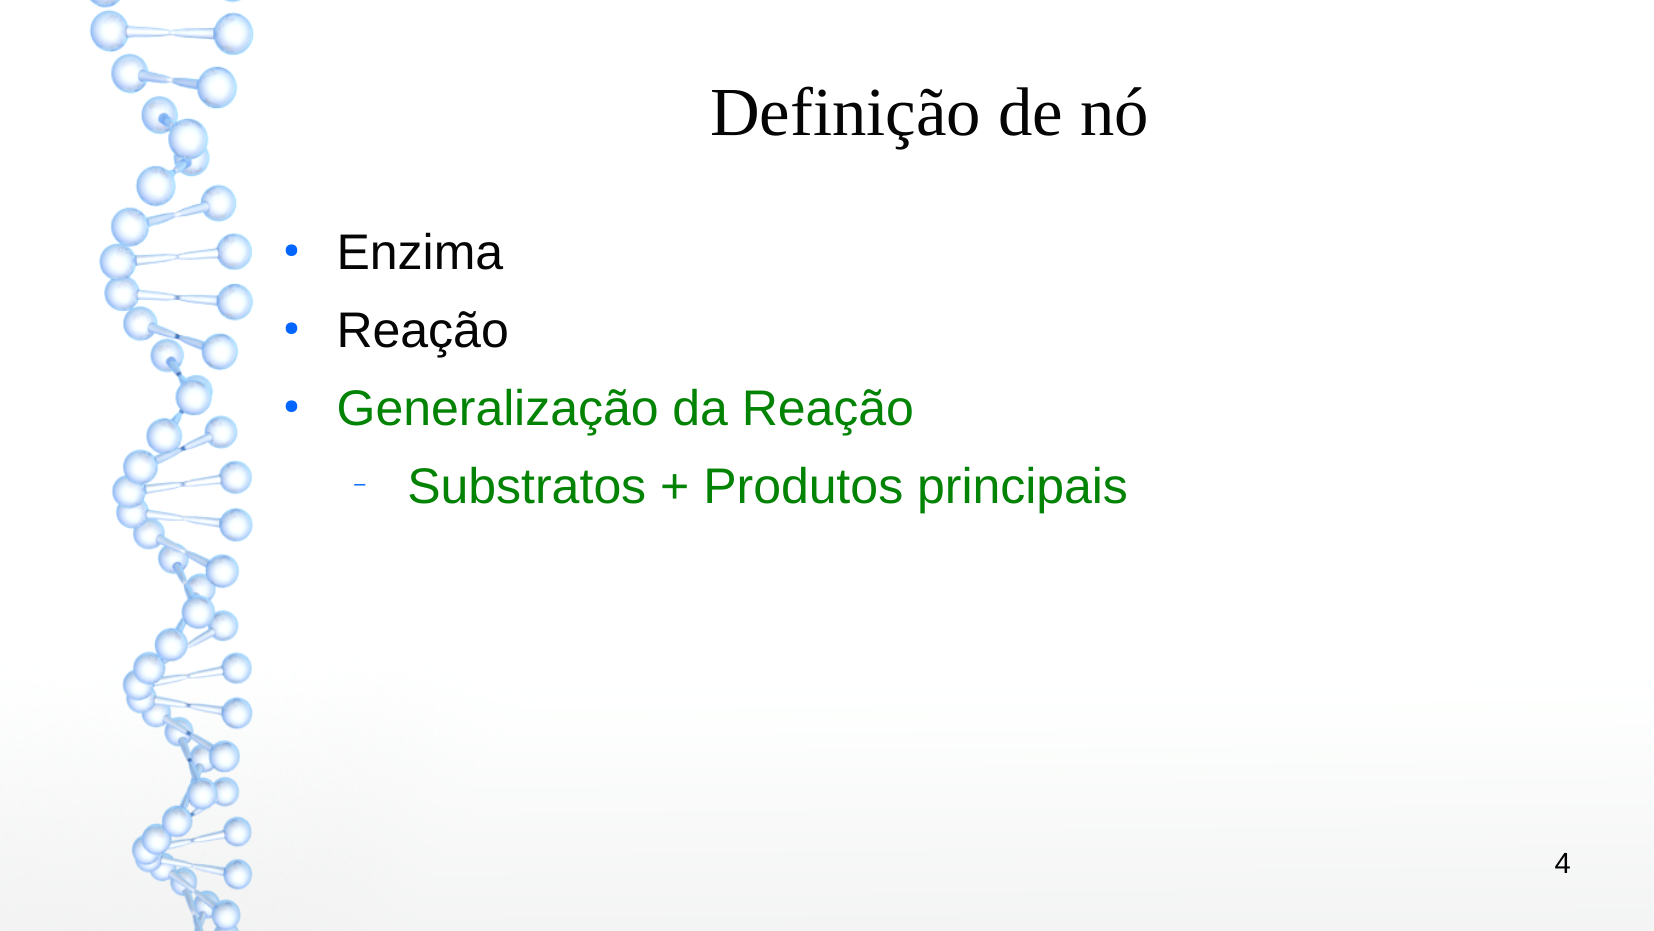

# Definição de nó
Enzima
Reação
Generalização da Reação
Substratos + Produtos principais
4